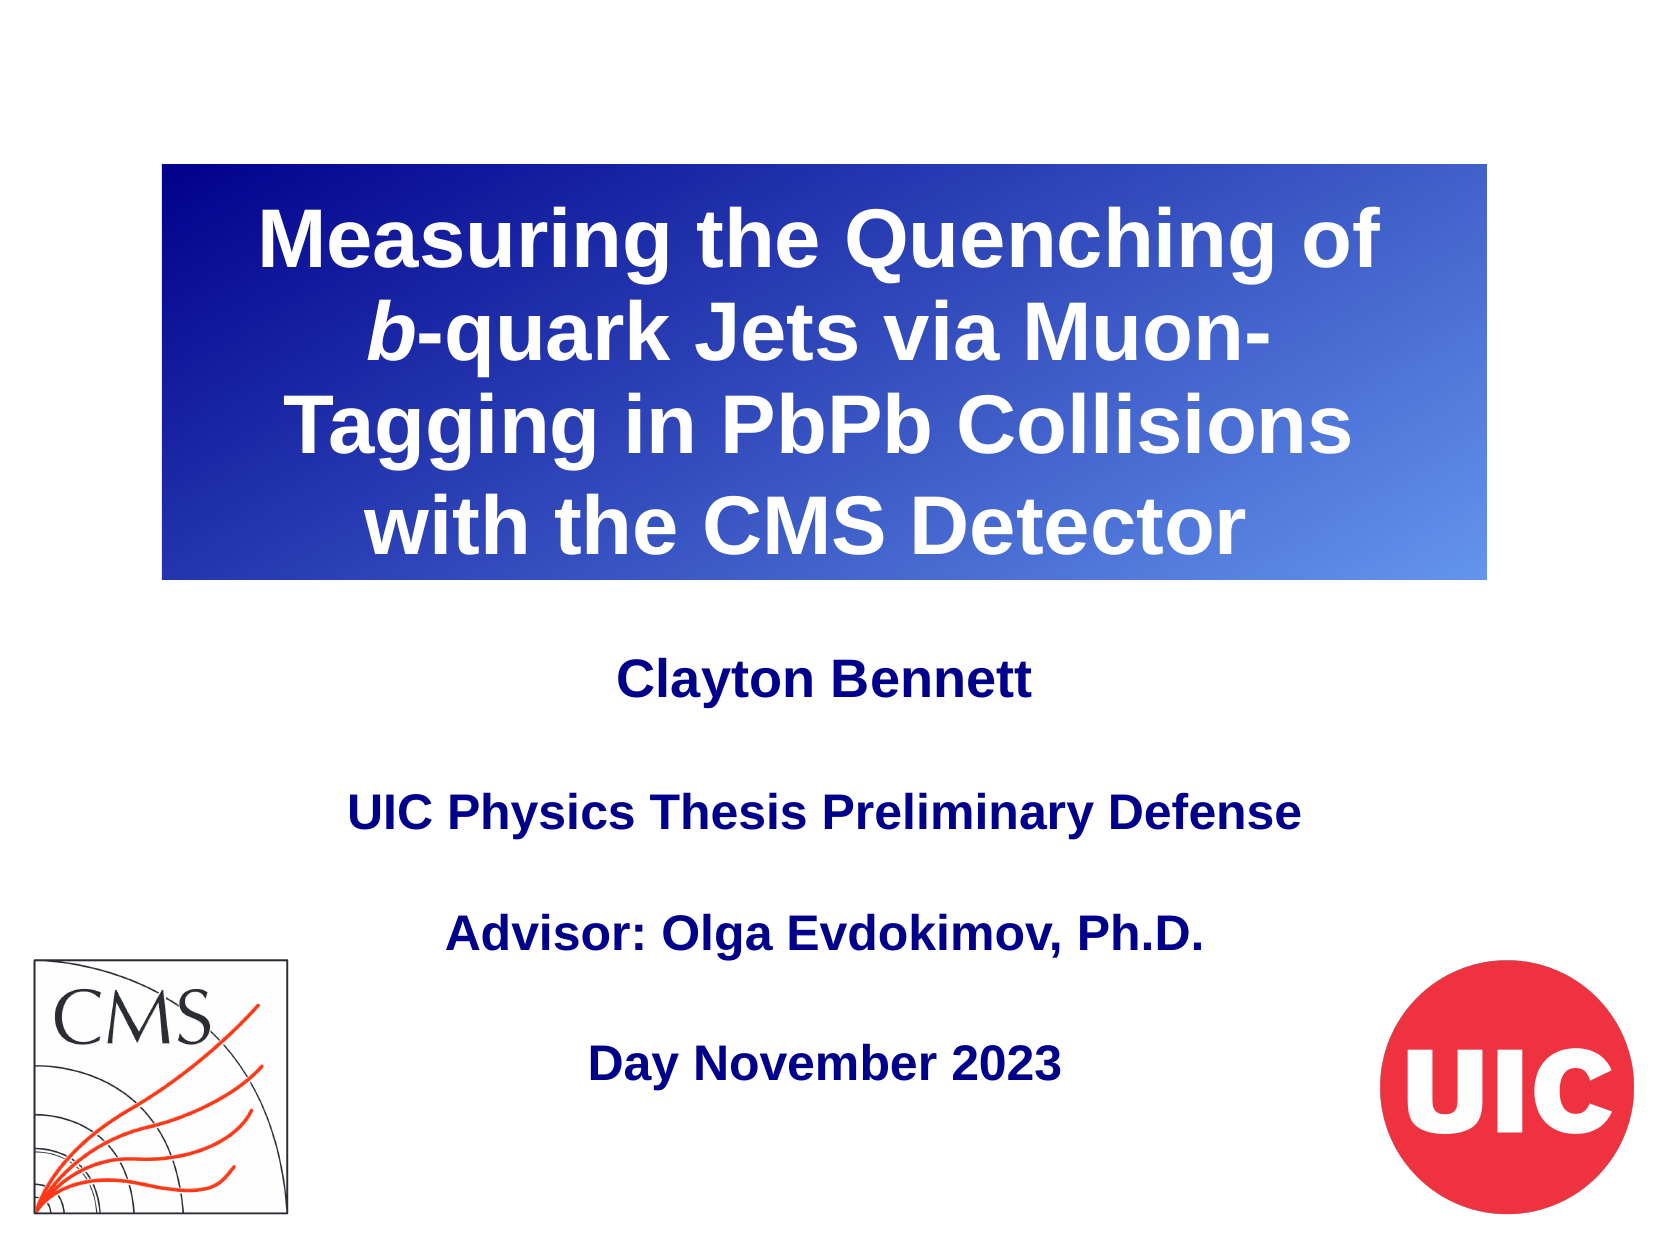

Measuring the Quenching of b-quark Jets via Muon-Tagging in PbPb Collisions with the CMS Detector
Clayton Bennett
UIC Physics Thesis Preliminary Defense
Advisor: Olga Evdokimov, Ph.D.
Day November 2023